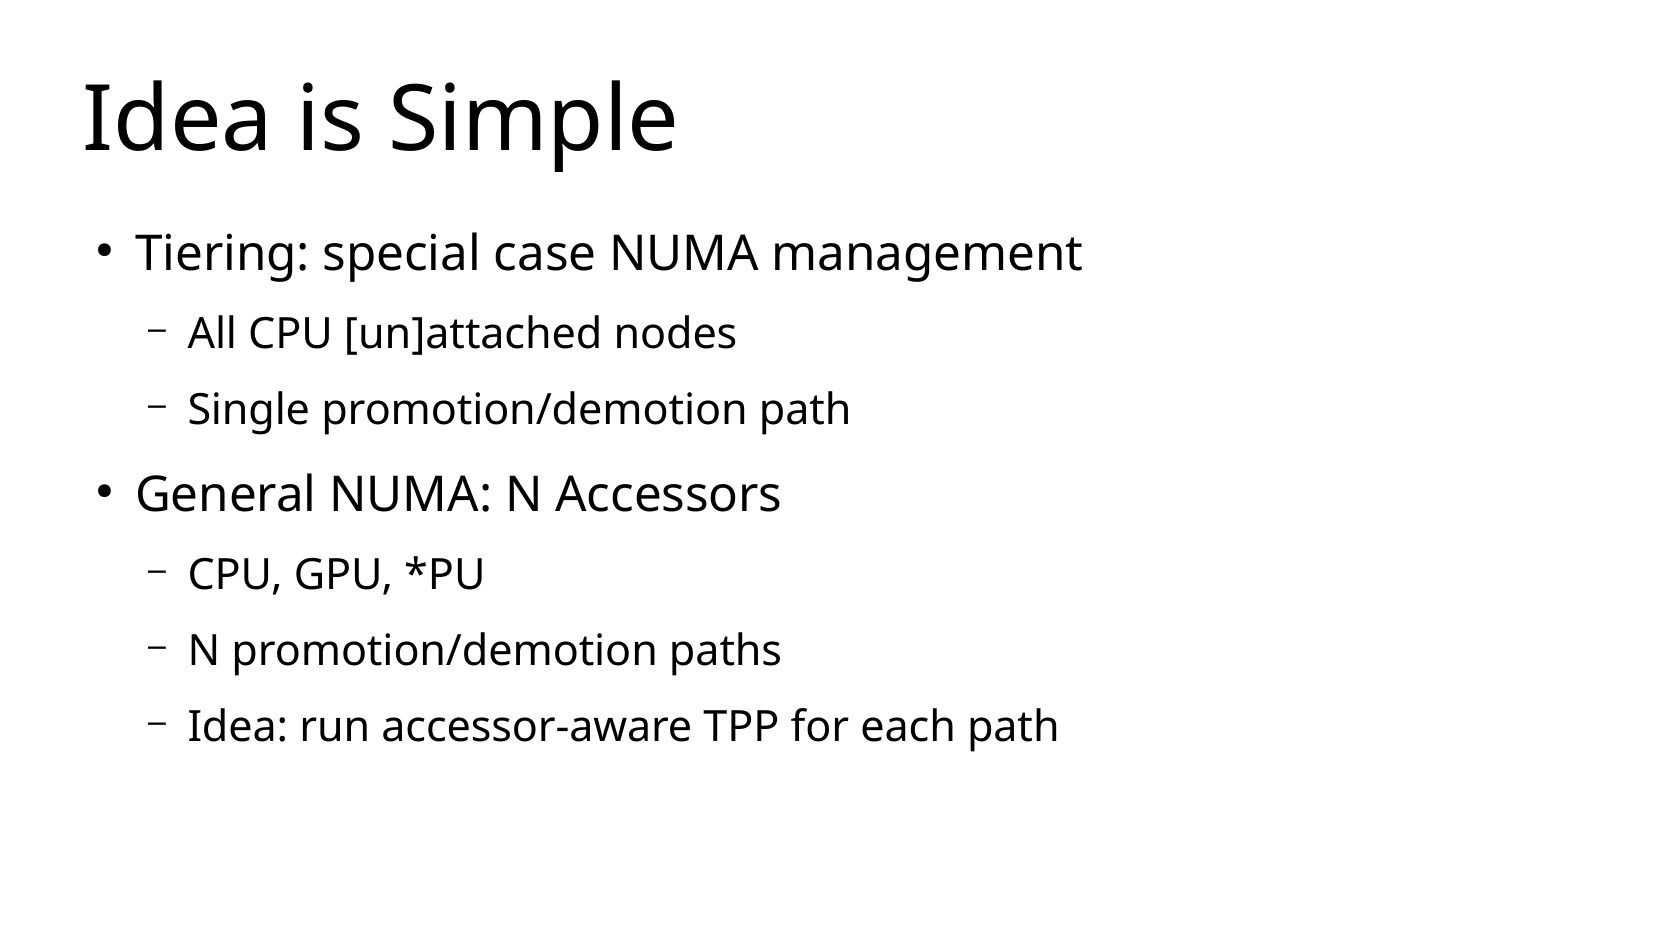

# Idea is Simple
Tiering: special case NUMA management
All CPU [un]attached nodes
Single promotion/demotion path
General NUMA: N Accessors
CPU, GPU, *PU
N promotion/demotion paths
Idea: run accessor-aware TPP for each path